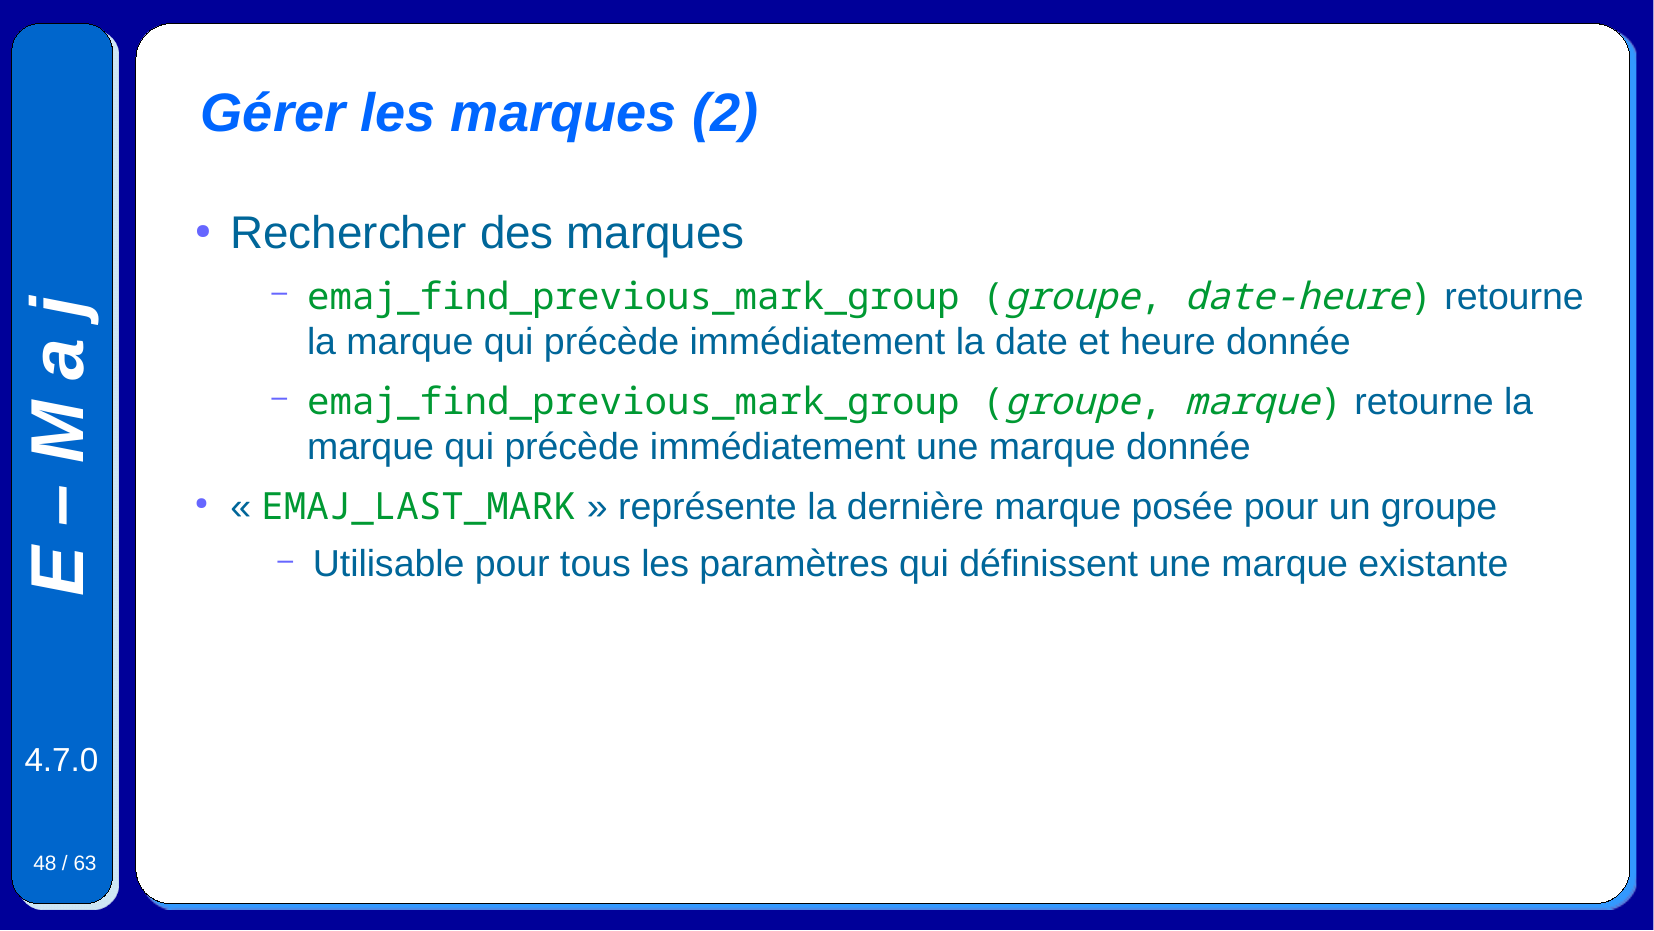

# Gérer les marques (2)
Rechercher des marques
emaj_find_previous_mark_group (groupe, date-heure) retourne la marque qui précède immédiatement la date et heure donnée
emaj_find_previous_mark_group (groupe, marque) retourne la marque qui précède immédiatement une marque donnée
« EMAJ_LAST_MARK » représente la dernière marque posée pour un groupe
Utilisable pour tous les paramètres qui définissent une marque existante